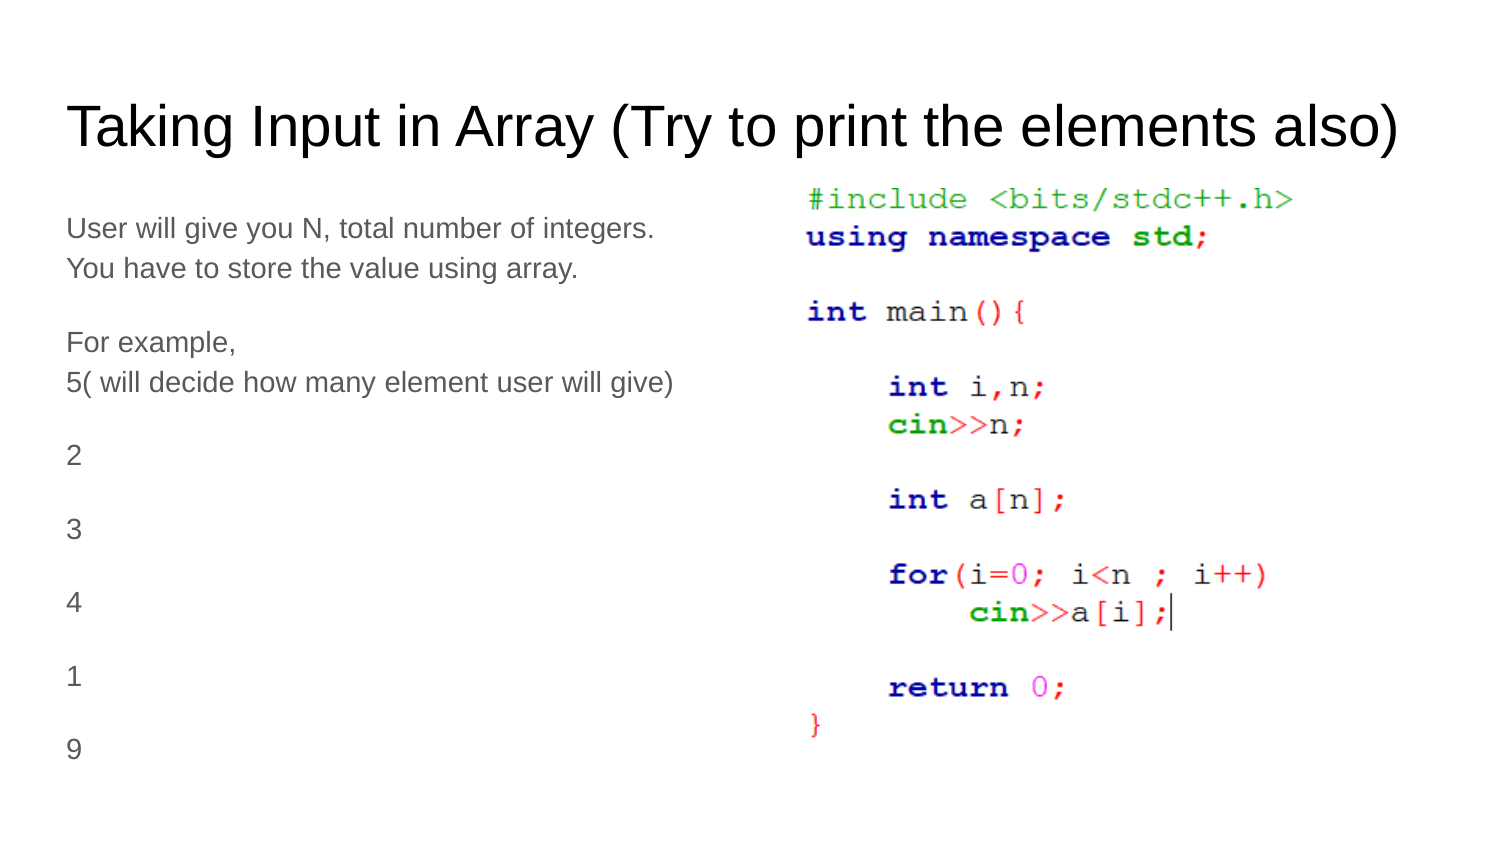

# Taking Input in Array (Try to print the elements also)
User will give you N, total number of integers. You have to store the value using array.
For example,
5( will decide how many element user will give)
2
3
4
1
9